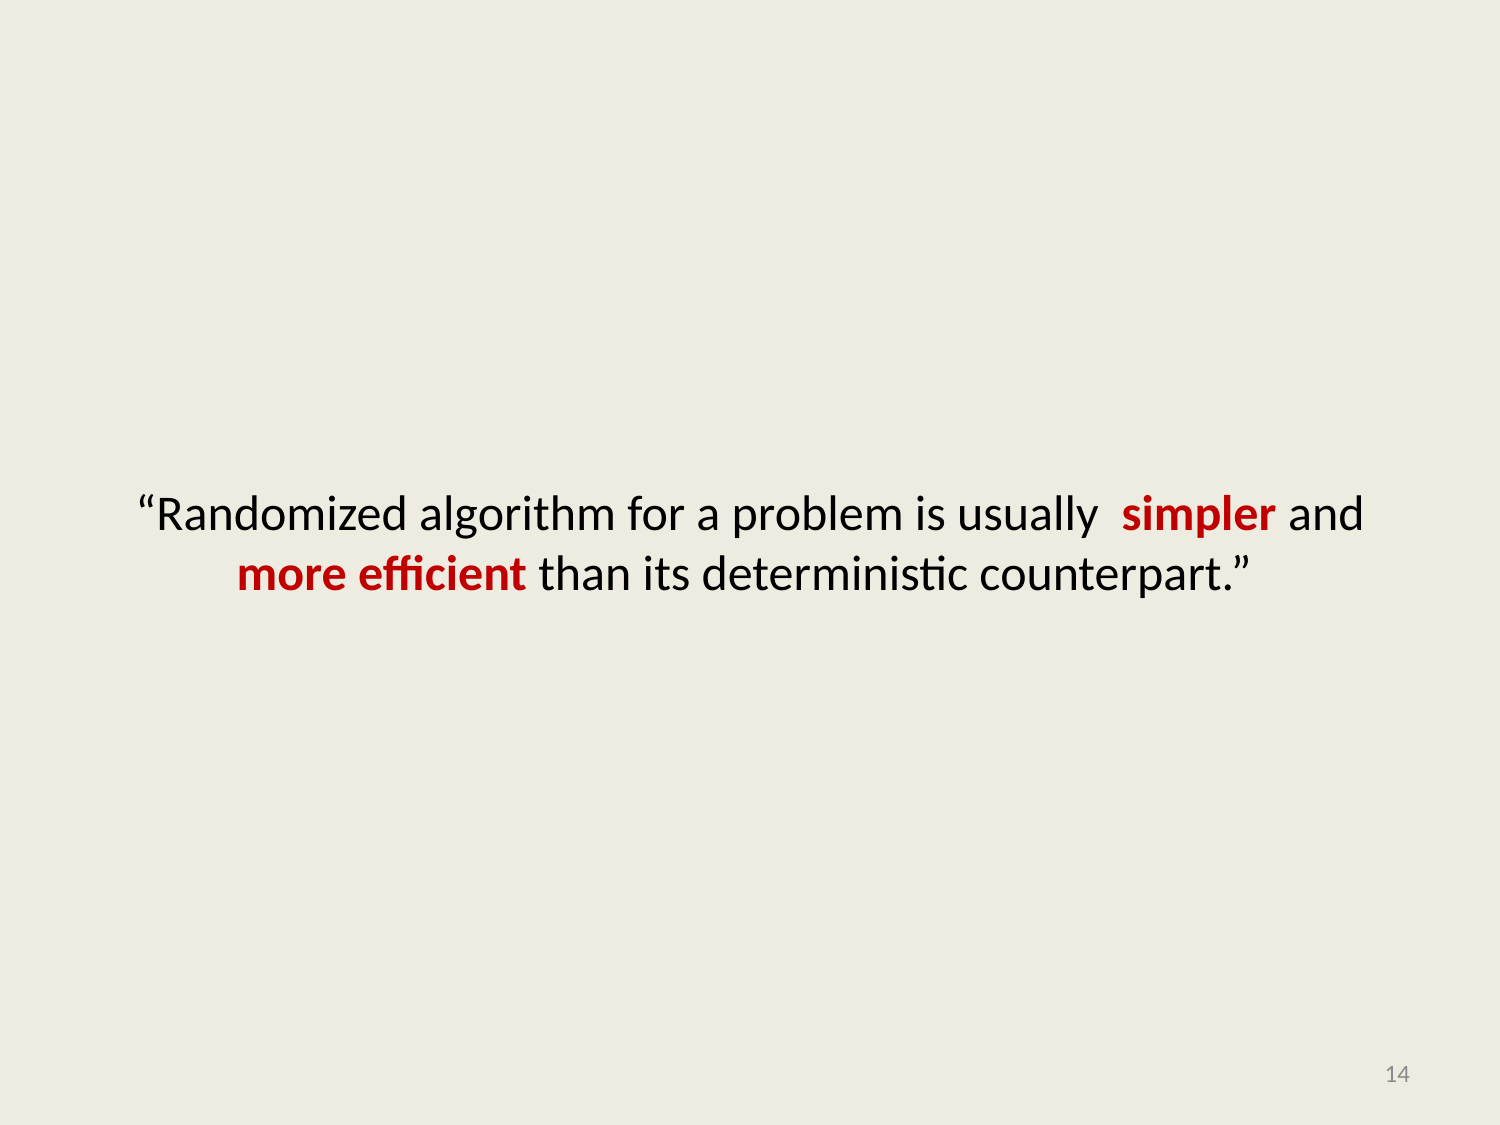

#
“Randomized algorithm for a problem is usually simpler and more efficient than its deterministic counterpart.”